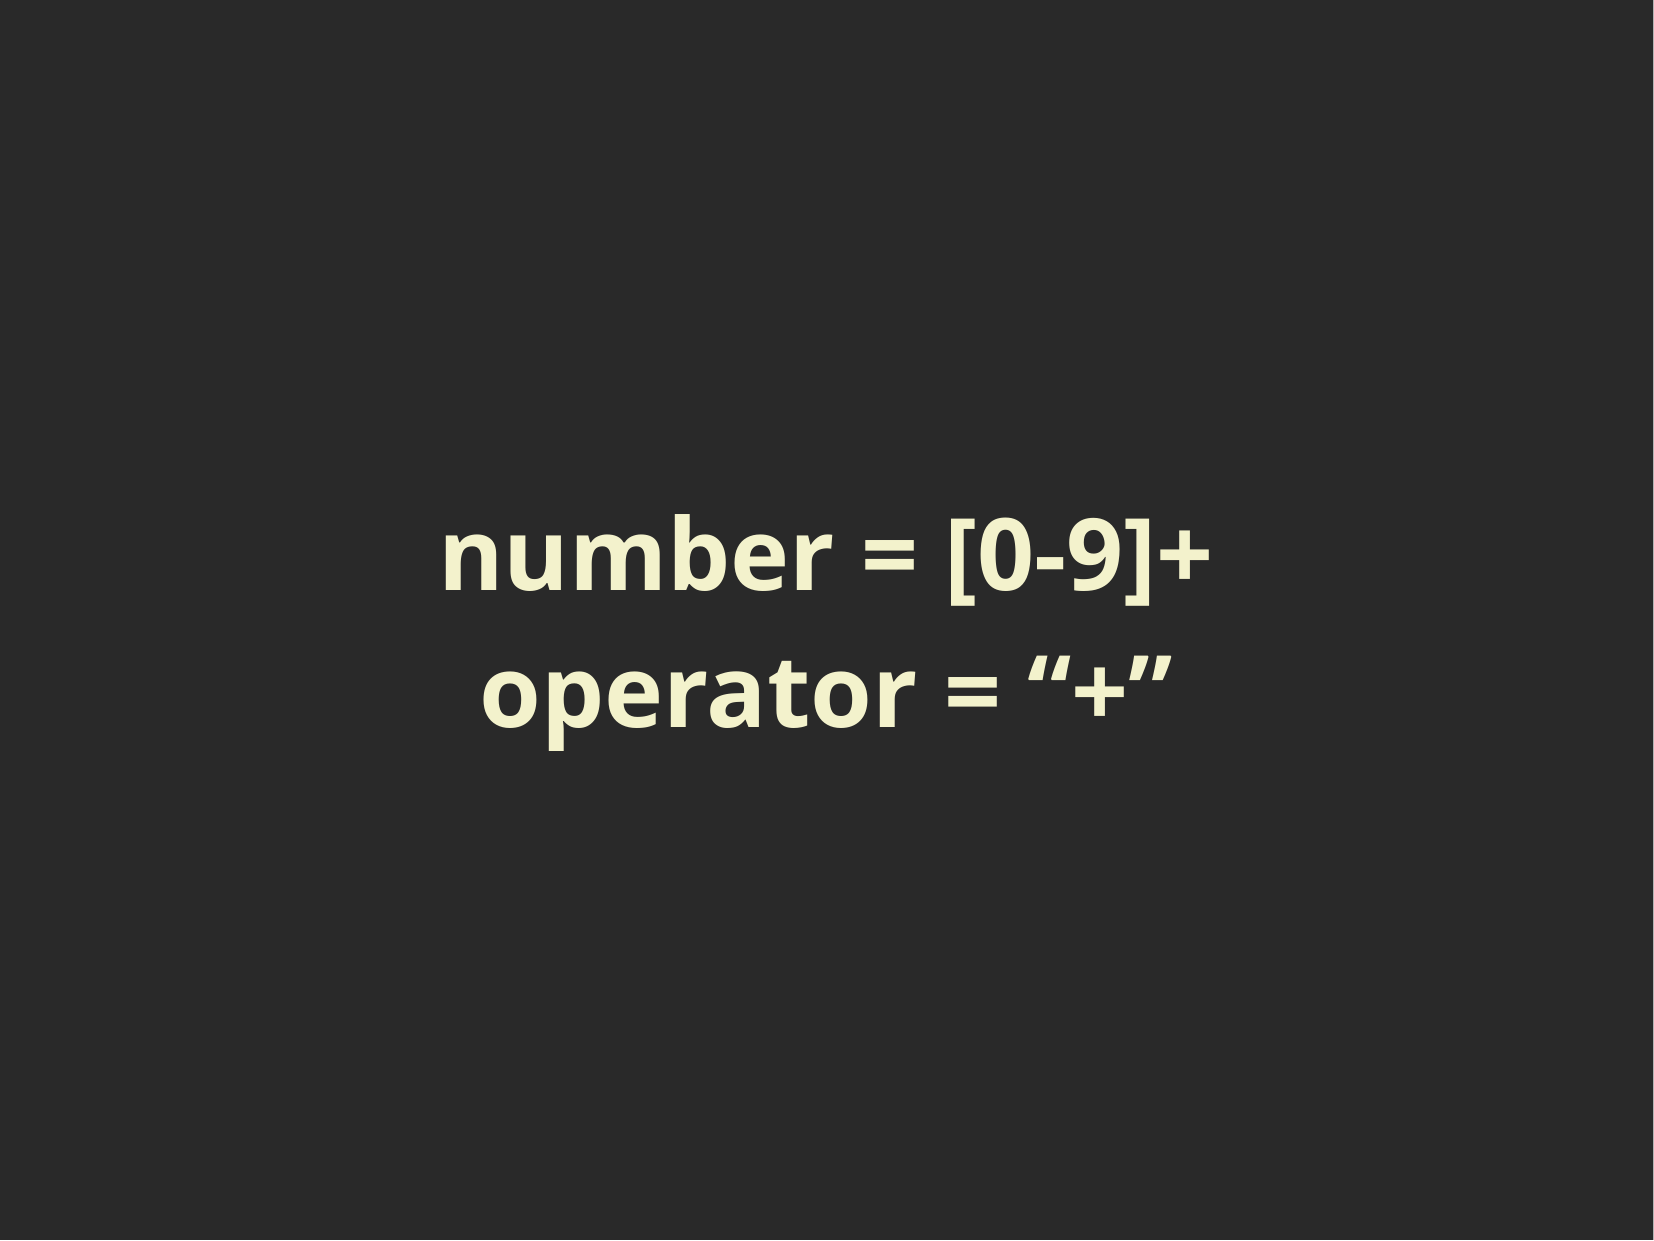

# number = [0-9]+
operator = “+”